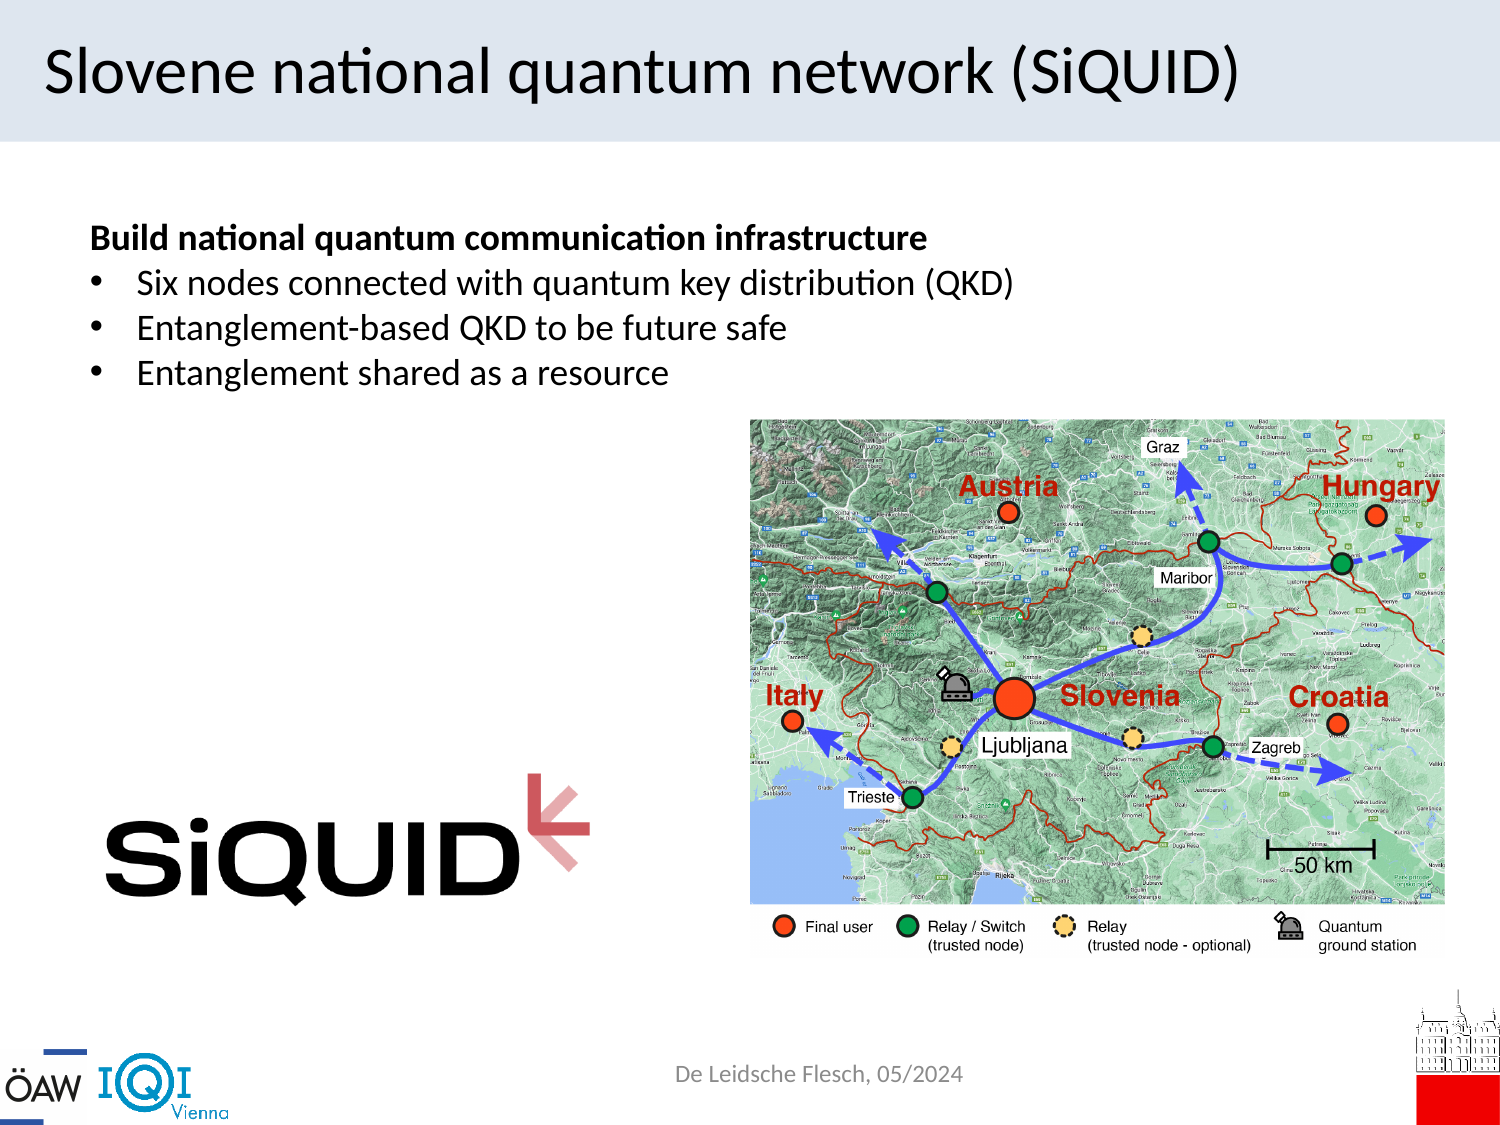

# Slovene national quantum network (SiQUID)
Build national quantum communication infrastructure
Six nodes connected with quantum key distribution (QKD)
Entanglement-based QKD to be future safe
Entanglement shared as a resource
De Leidsche Flesch, 05/2024